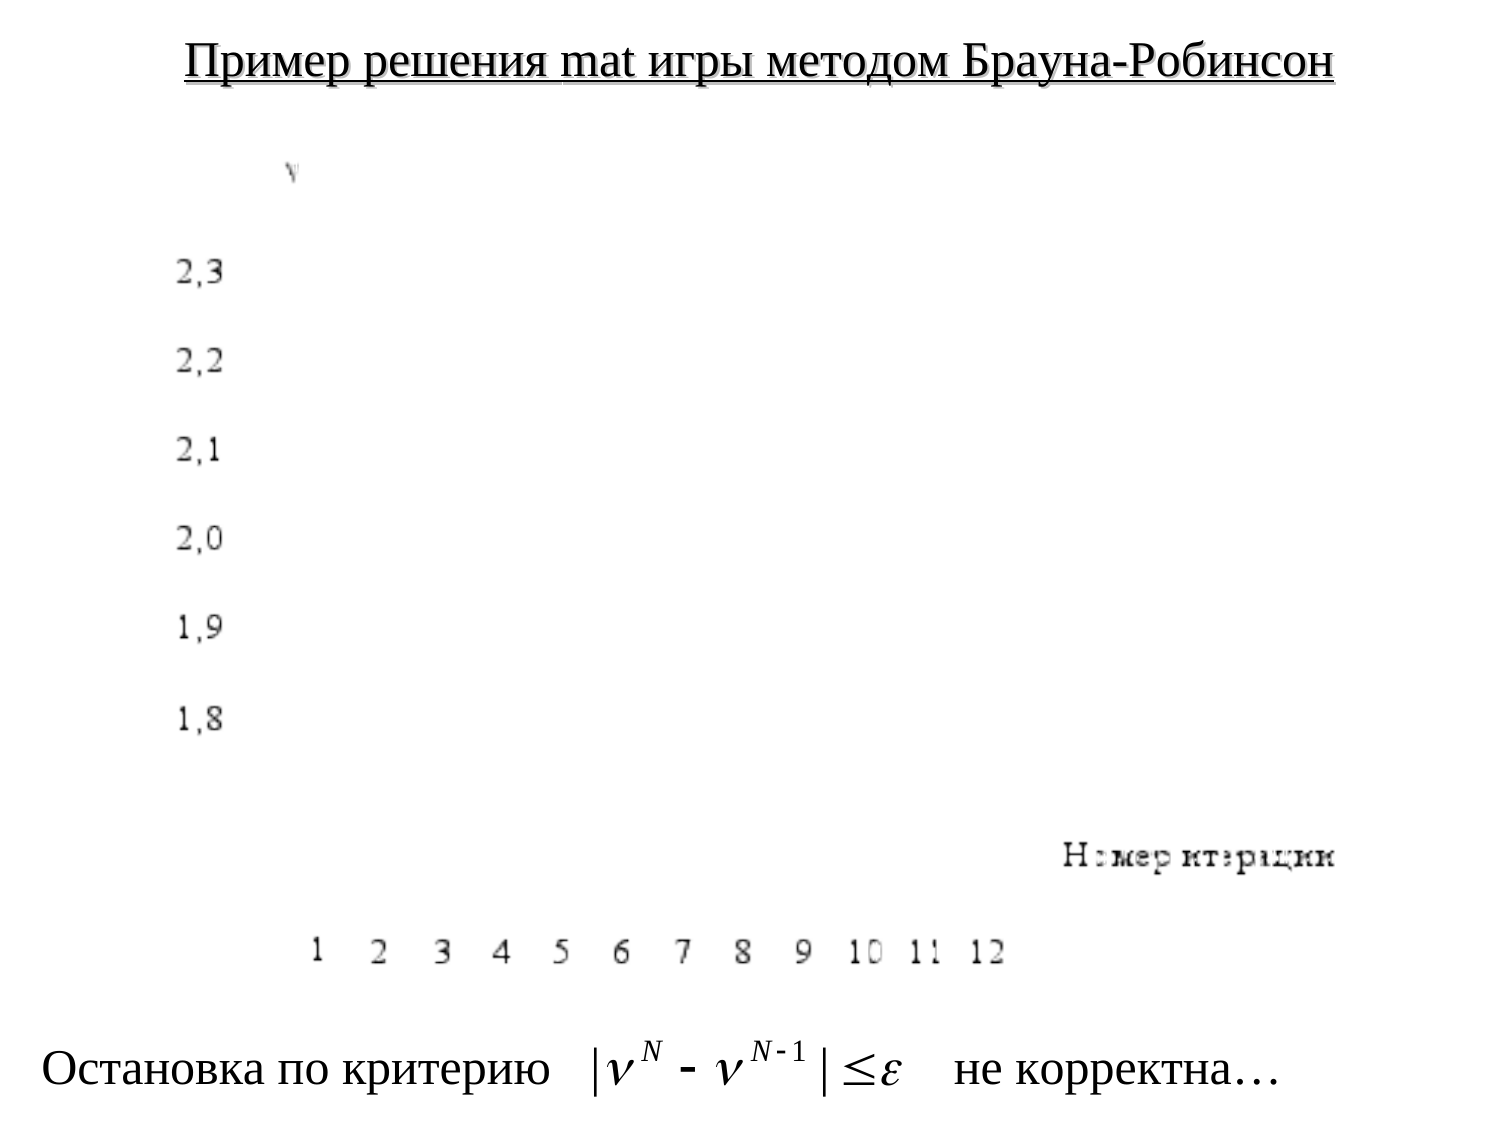

Пример решения mat игры методом Брауна-Робинсон
Остановка по критерию
не корректна…